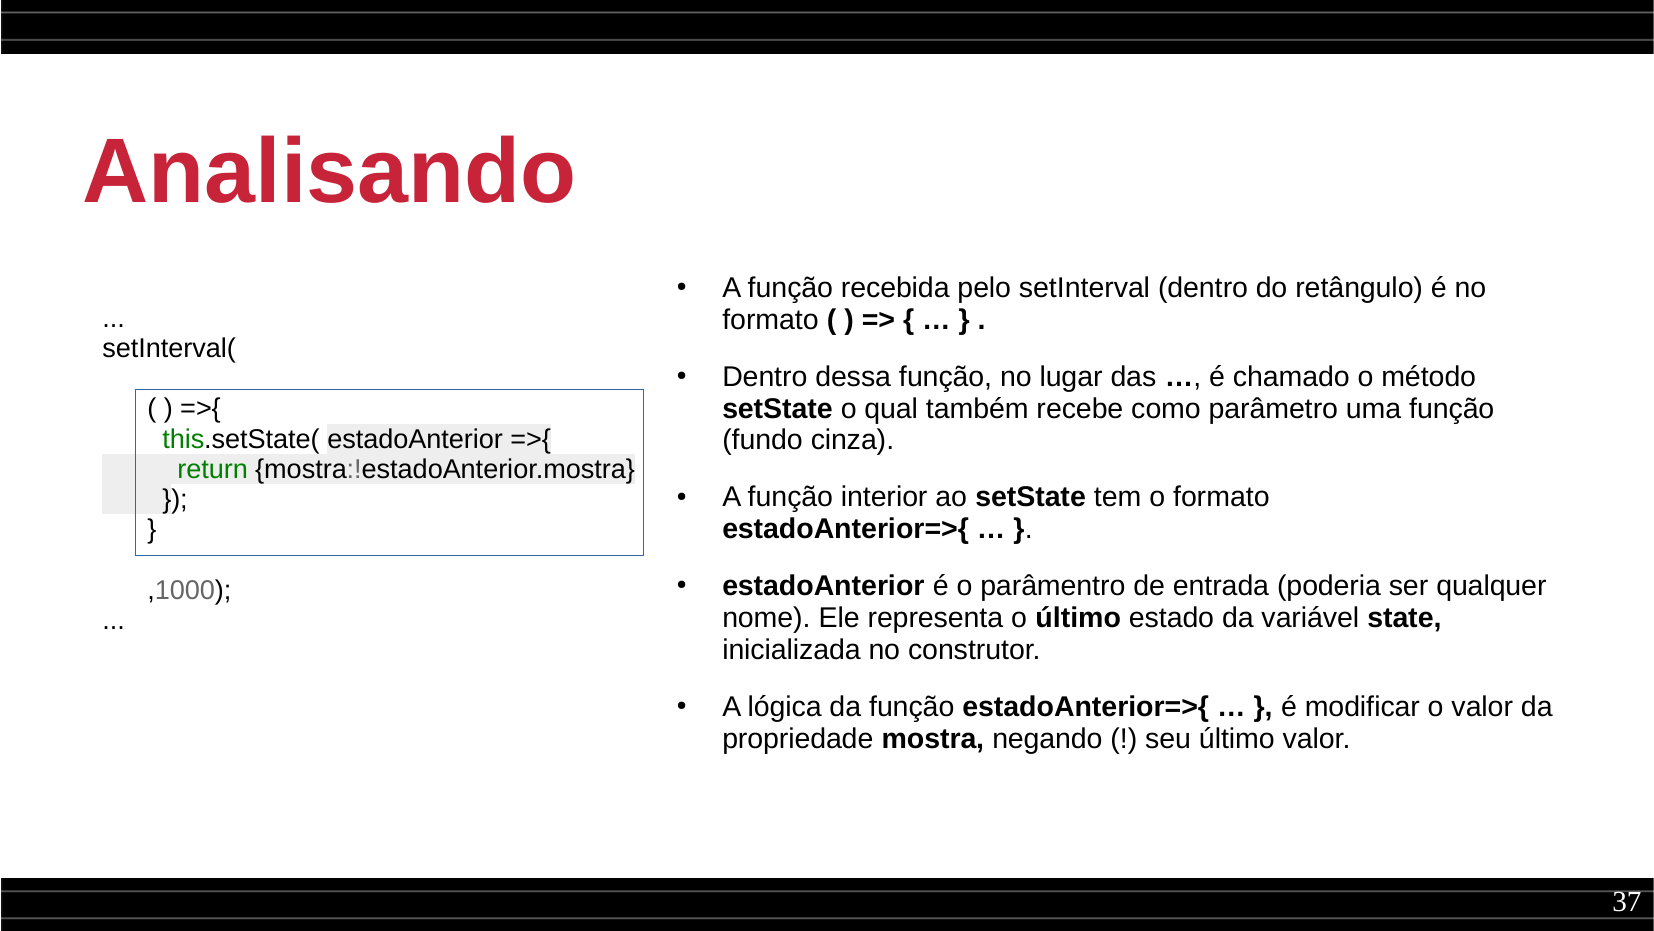

# Analisando
A função recebida pelo setInterval (dentro do retângulo) é no formato ( ) => { … } .
Dentro dessa função, no lugar das …, é chamado o método setState o qual também recebe como parâmetro uma função (fundo cinza).
A função interior ao setState tem o formato estadoAnterior=>{ … }.
estadoAnterior é o parâmentro de entrada (poderia ser qualquer nome). Ele representa o último estado da variável state, inicializada no construtor.
A lógica da função estadoAnterior=>{ … }, é modificar o valor da propriedade mostra, negando (!) seu último valor.
...
setInterval(
 ( ) =>{
 this.setState( estadoAnterior =>{
 return {mostra:!estadoAnterior.mostra}
 });
 }
 ,1000);
...